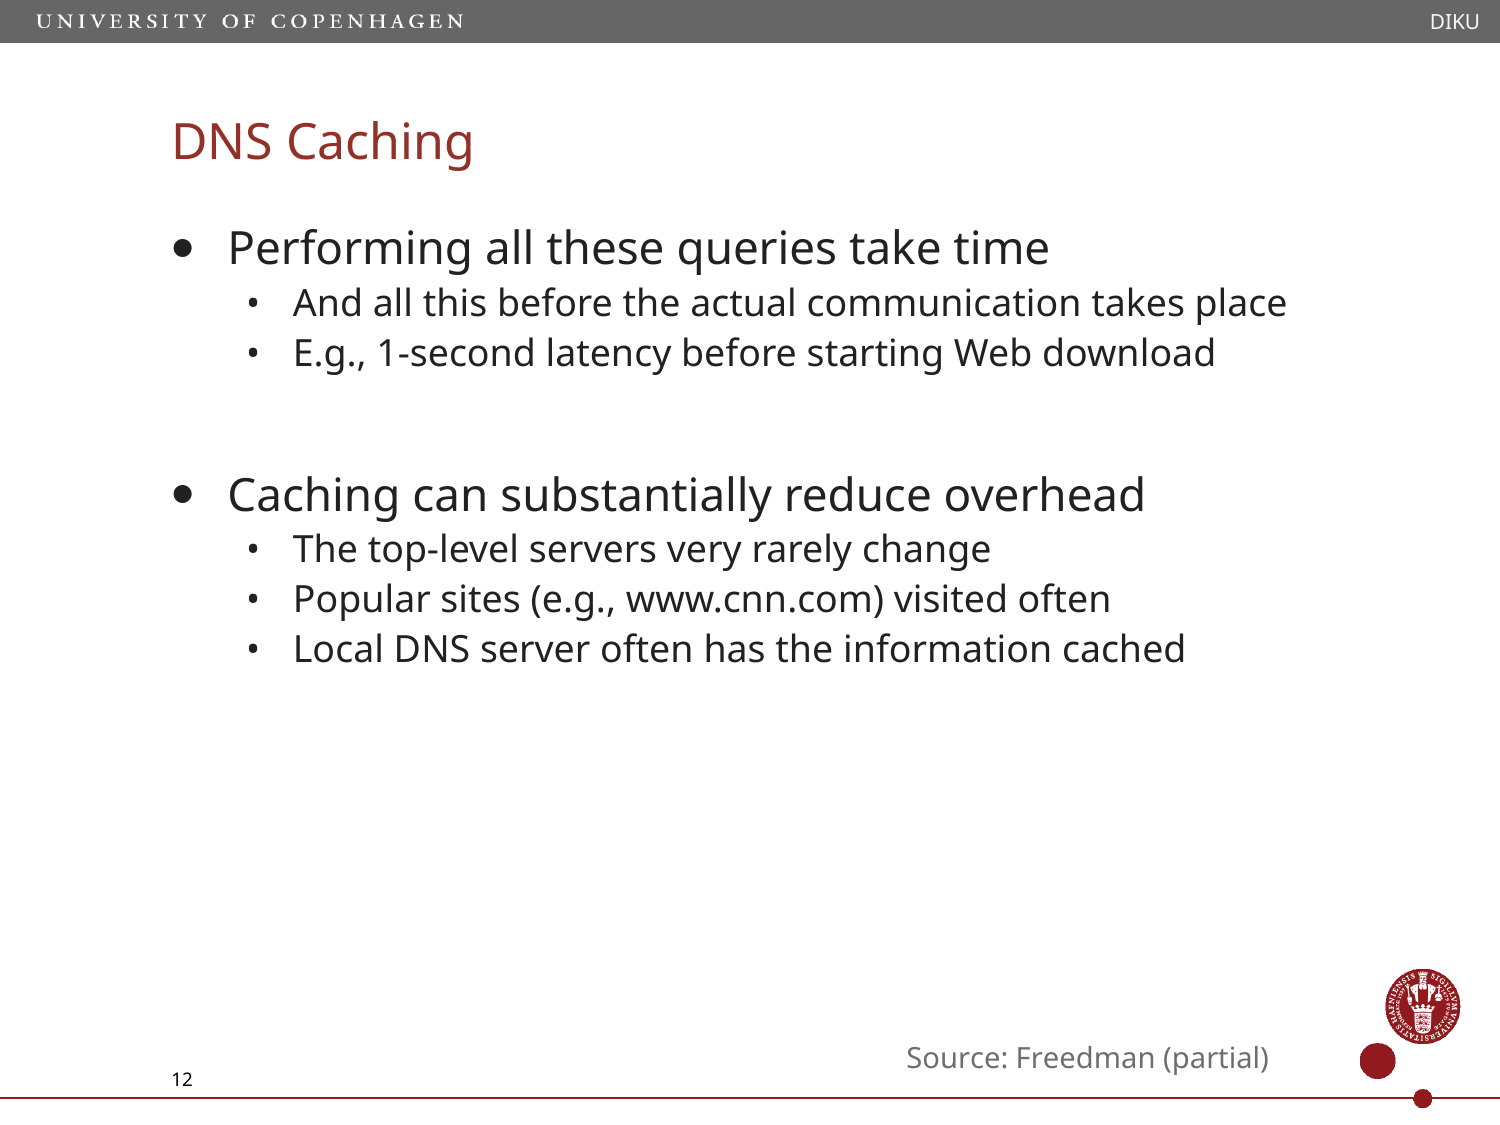

DIKU
# DNS Caching
Performing all these queries take time
And all this before the actual communication takes place
E.g., 1-second latency before starting Web download
Caching can substantially reduce overhead
The top-level servers very rarely change
Popular sites (e.g., www.cnn.com) visited often
Local DNS server often has the information cached
Source: Freedman (partial)